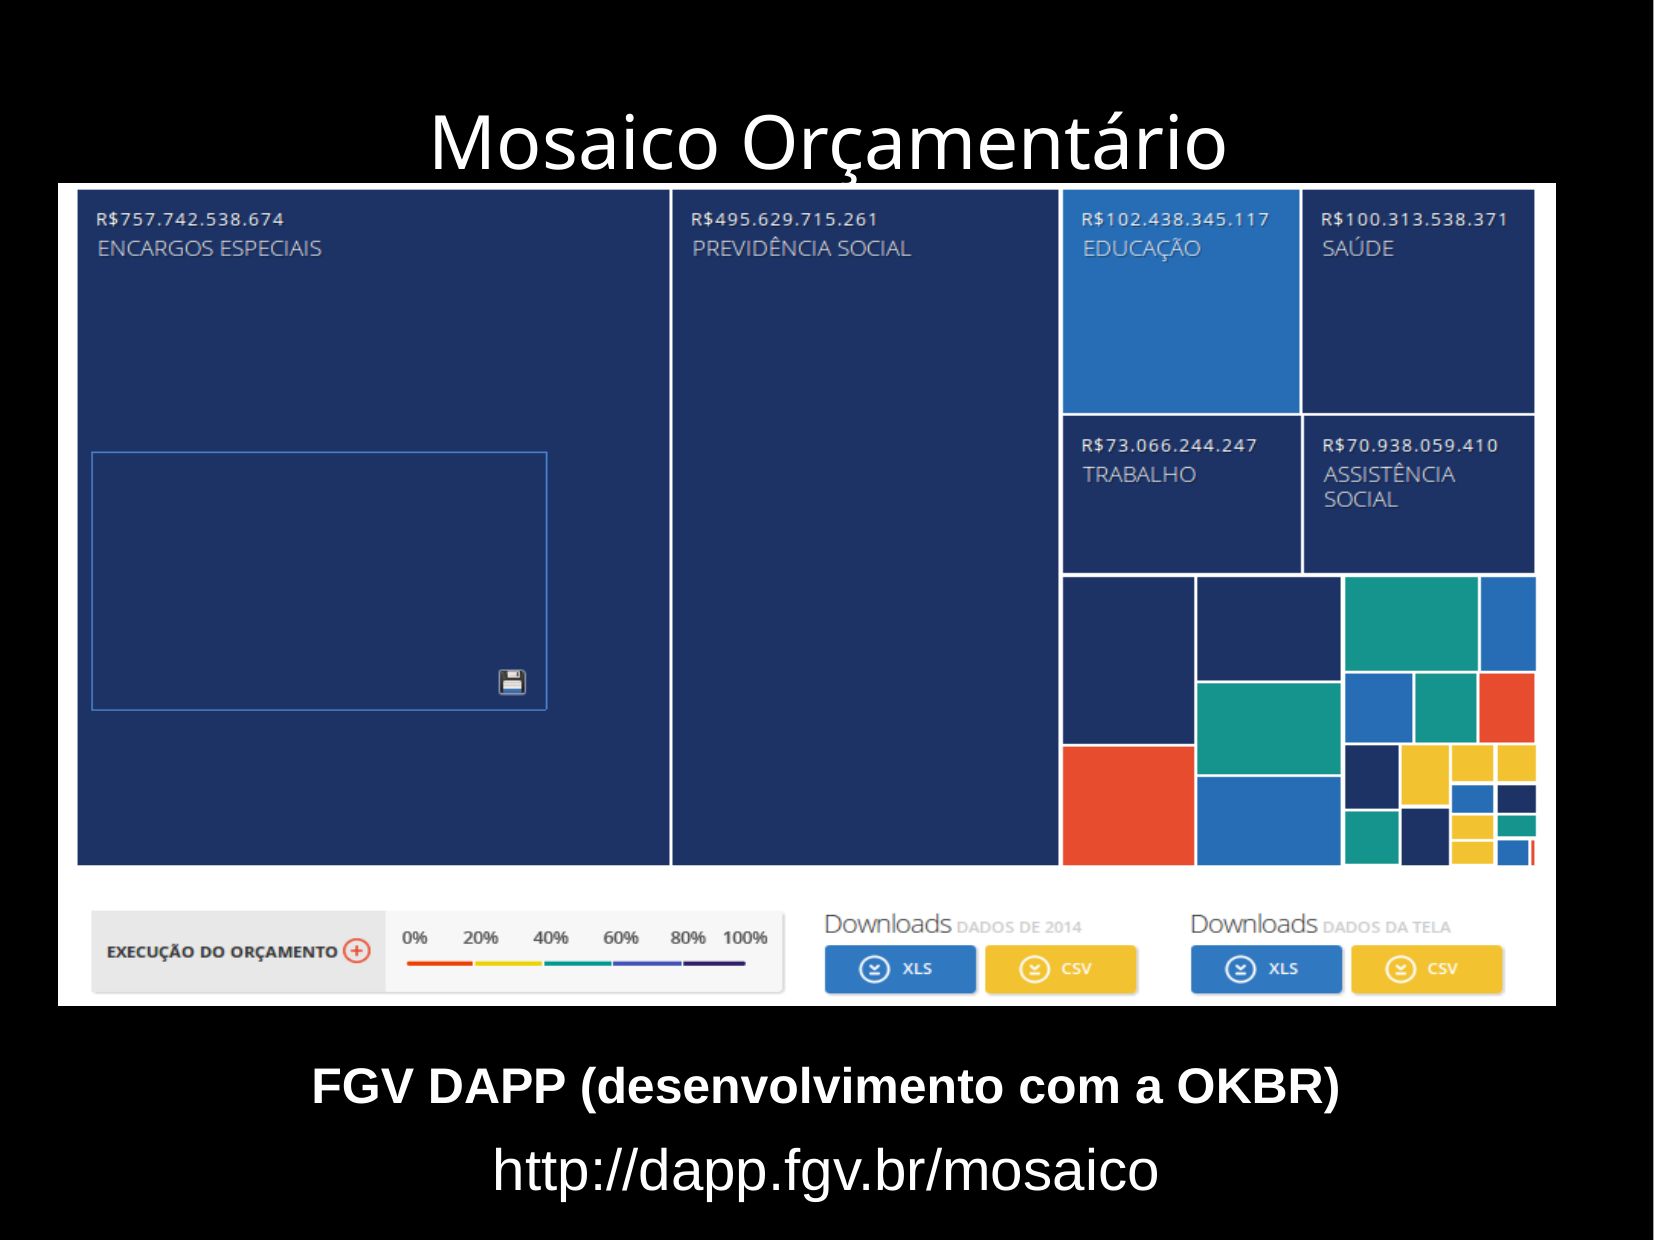

# Mosaico Orçamentário
FGV DAPP (desenvolvimento com a OKBR)
http://dapp.fgv.br/mosaico